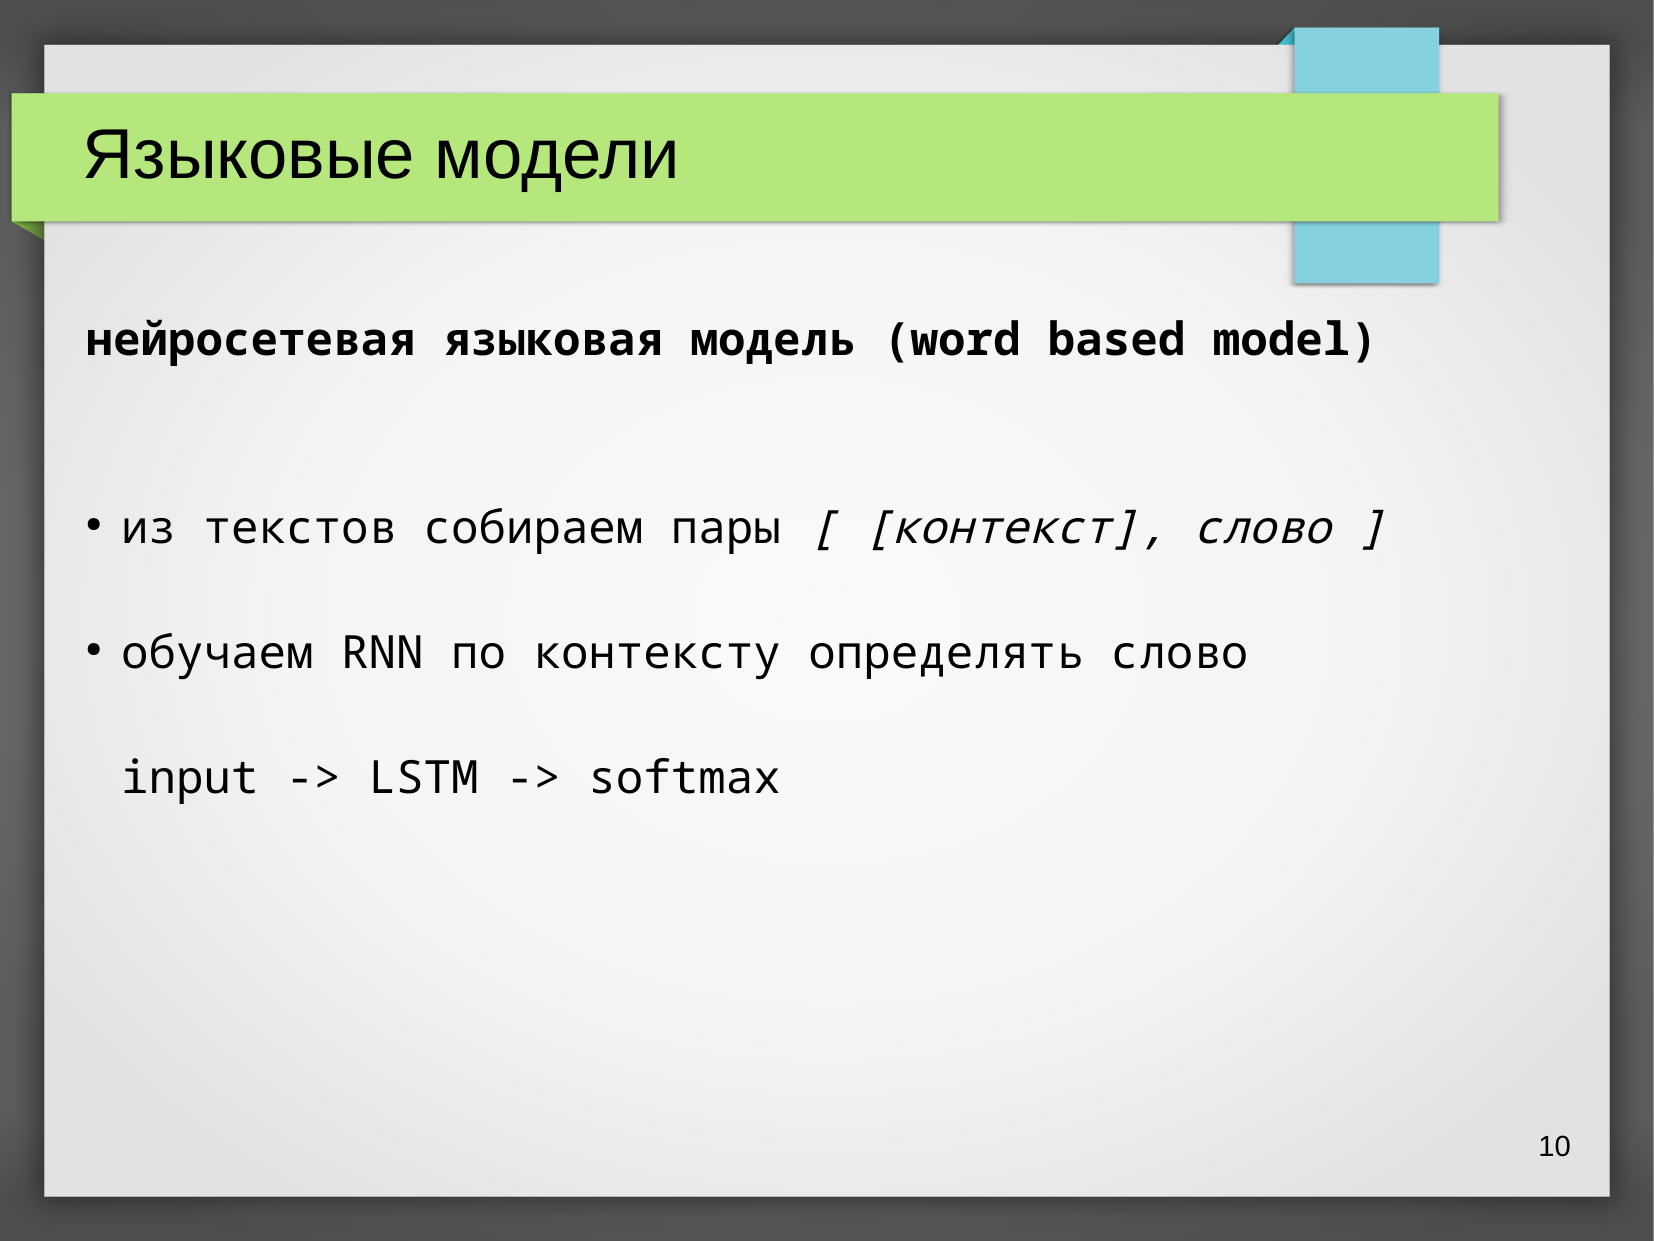

# Языковые модели
нейросетевая языковая модель (word based model)
из текстов собираем пары [ [контекст], слово ]
обучаем RNN по контексту определять слово
input -> LSTM -> softmax
10